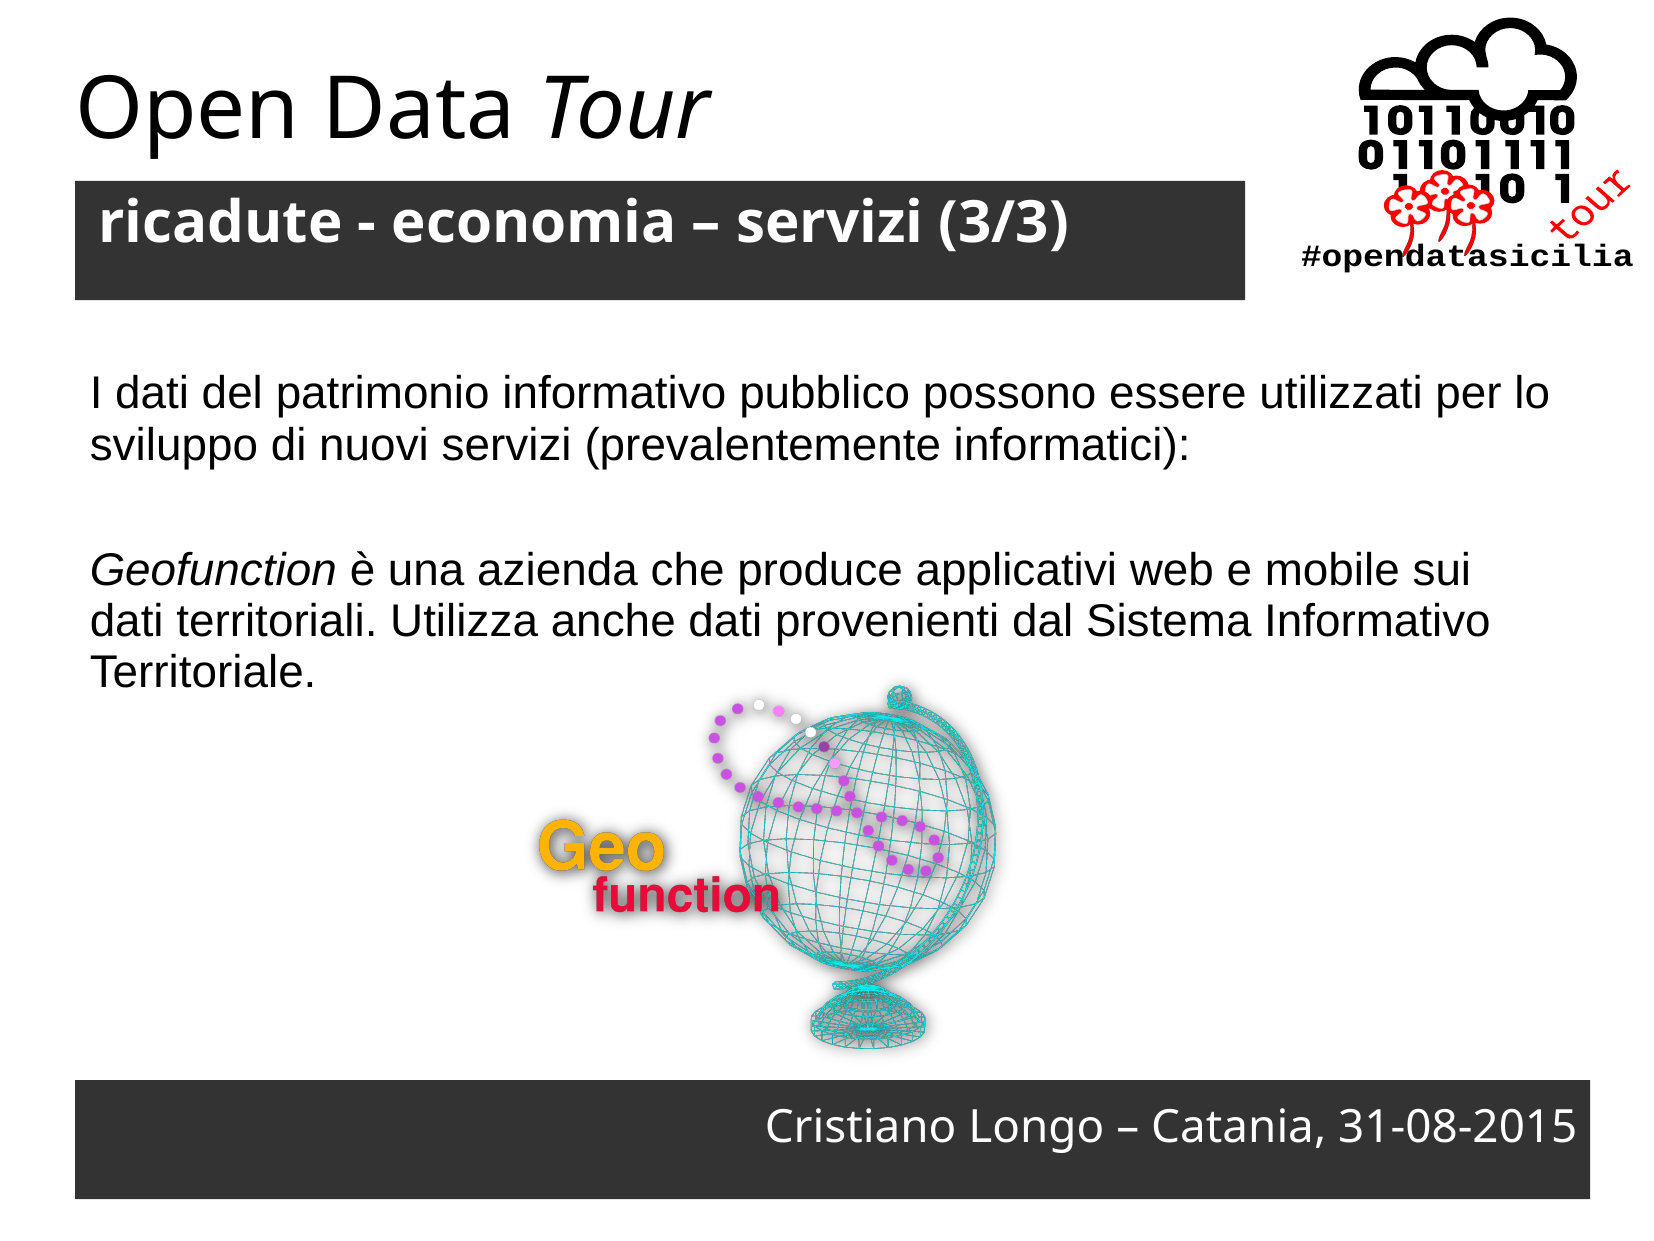

# Open Data Tour
 ricadute - economia – servizi (3/3)
I dati del patrimonio informativo pubblico possono essere utilizzati per lo sviluppo di nuovi servizi (prevalentemente informatici):
Geofunction è una azienda che produce applicativi web e mobile sui dati territoriali. Utilizza anche dati provenienti dal Sistema Informativo Territoriale.
 Cristiano Longo – Catania, 31-08-2015